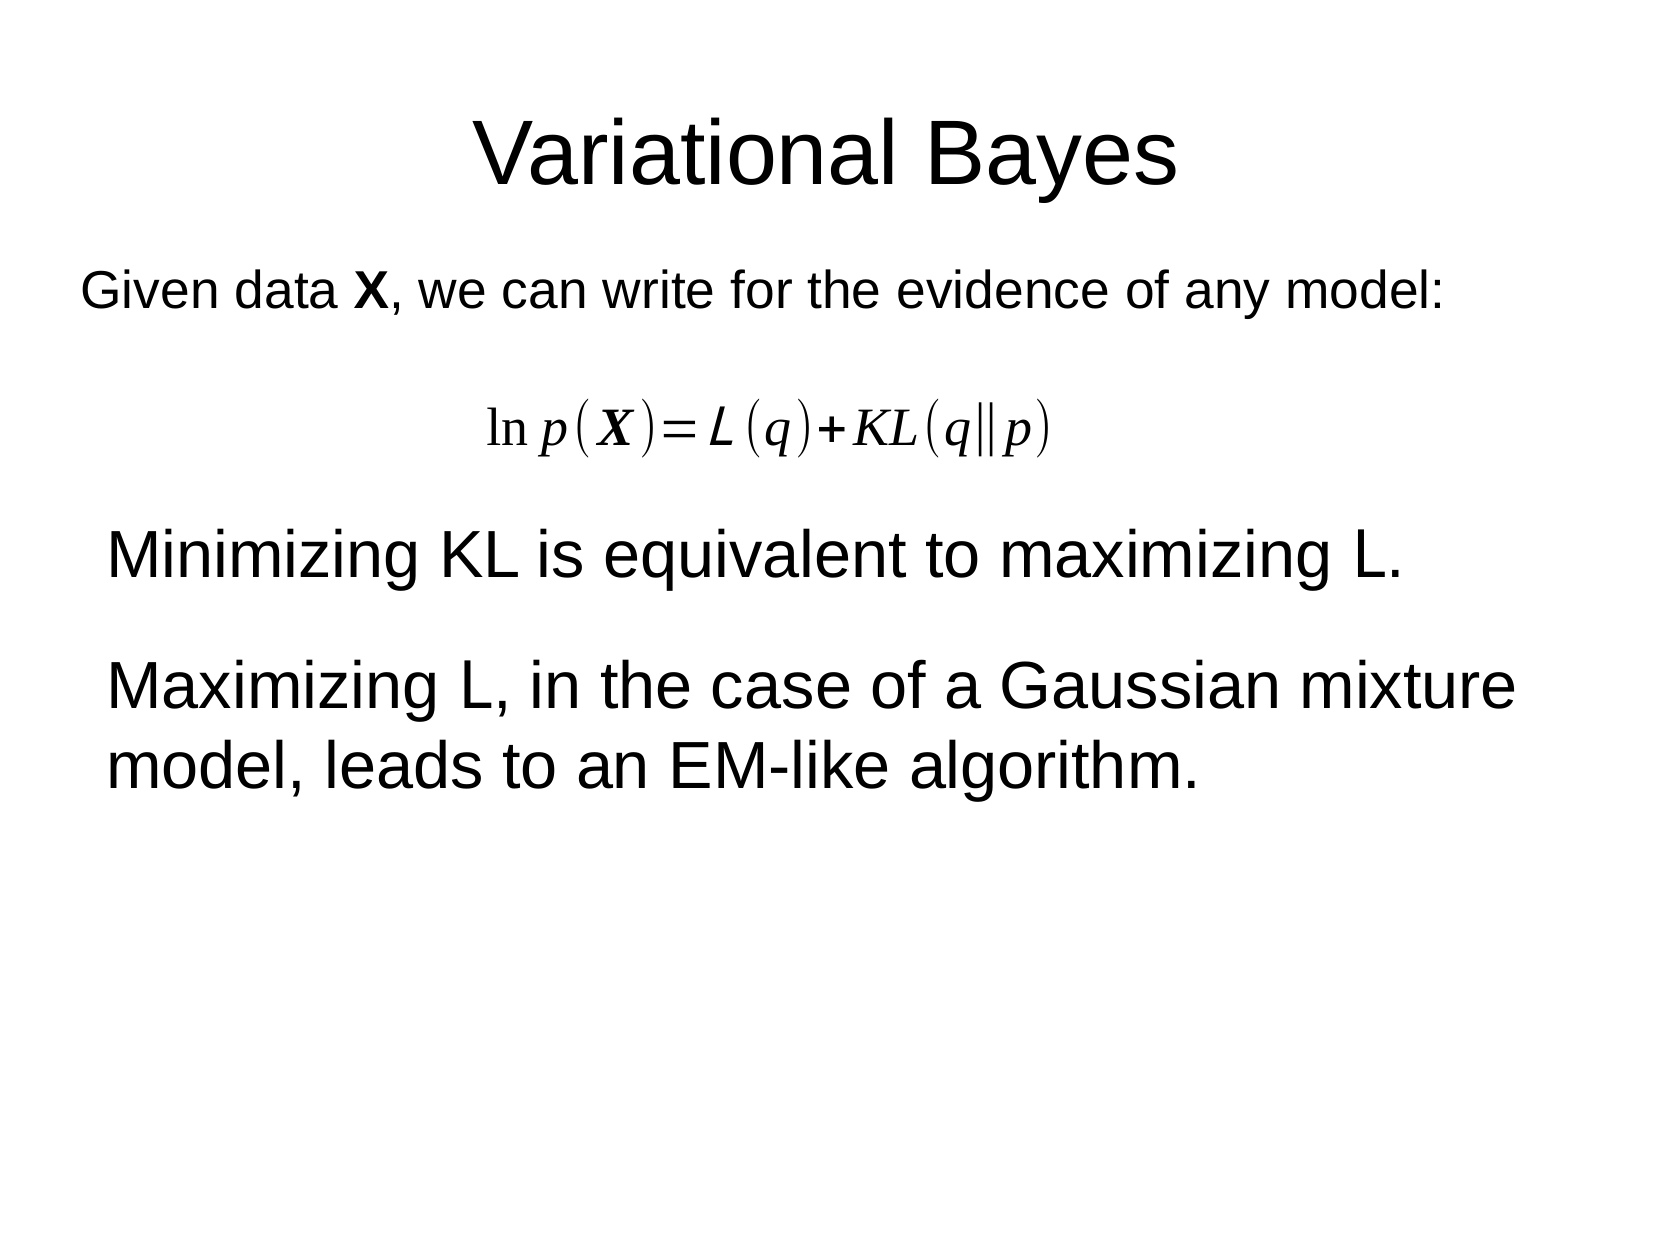

# Variational Bayes
Given data X, we can write for the evidence of any model:
Minimizing KL is equivalent to maximizing L.
Maximizing L, in the case of a Gaussian mixture model, leads to an EM-like algorithm.